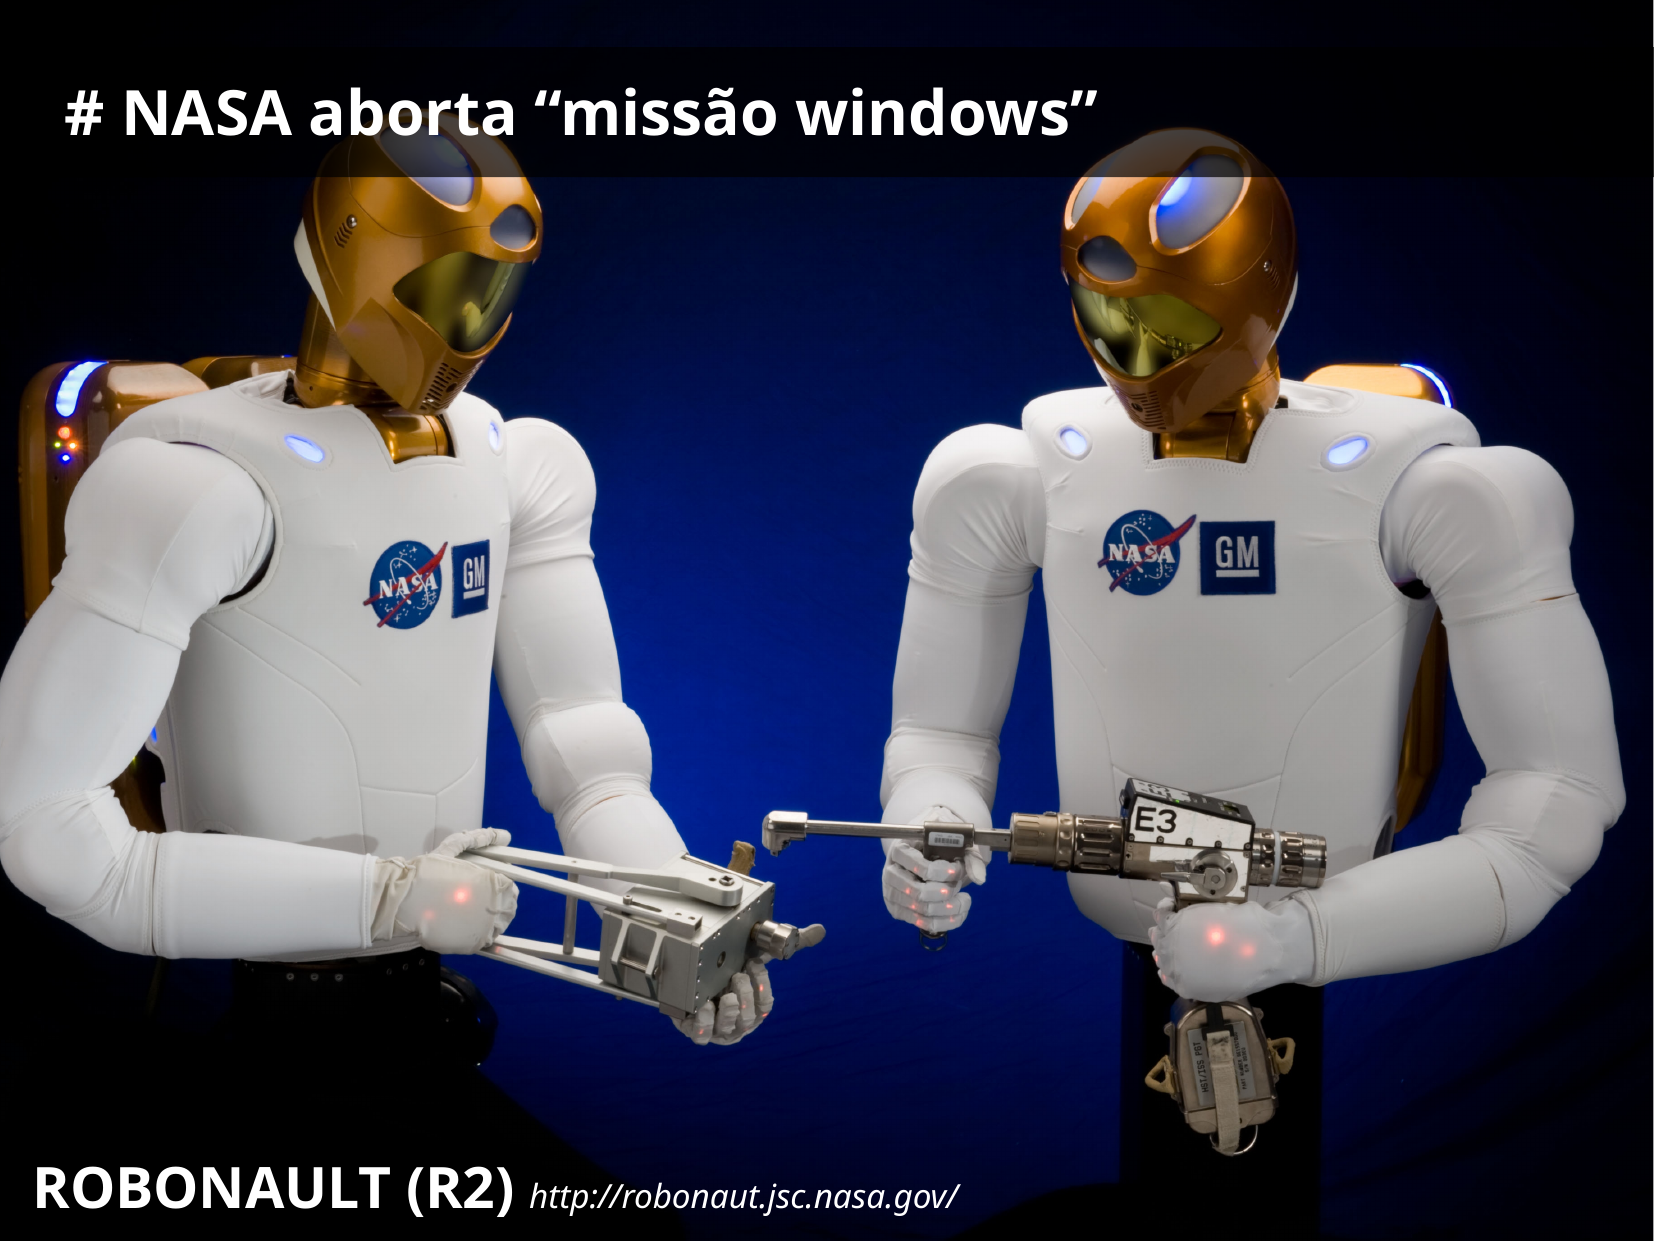

# NASA aborta “missão windows”
ROBONAULT (R2) http://robonaut.jsc.nasa.gov/